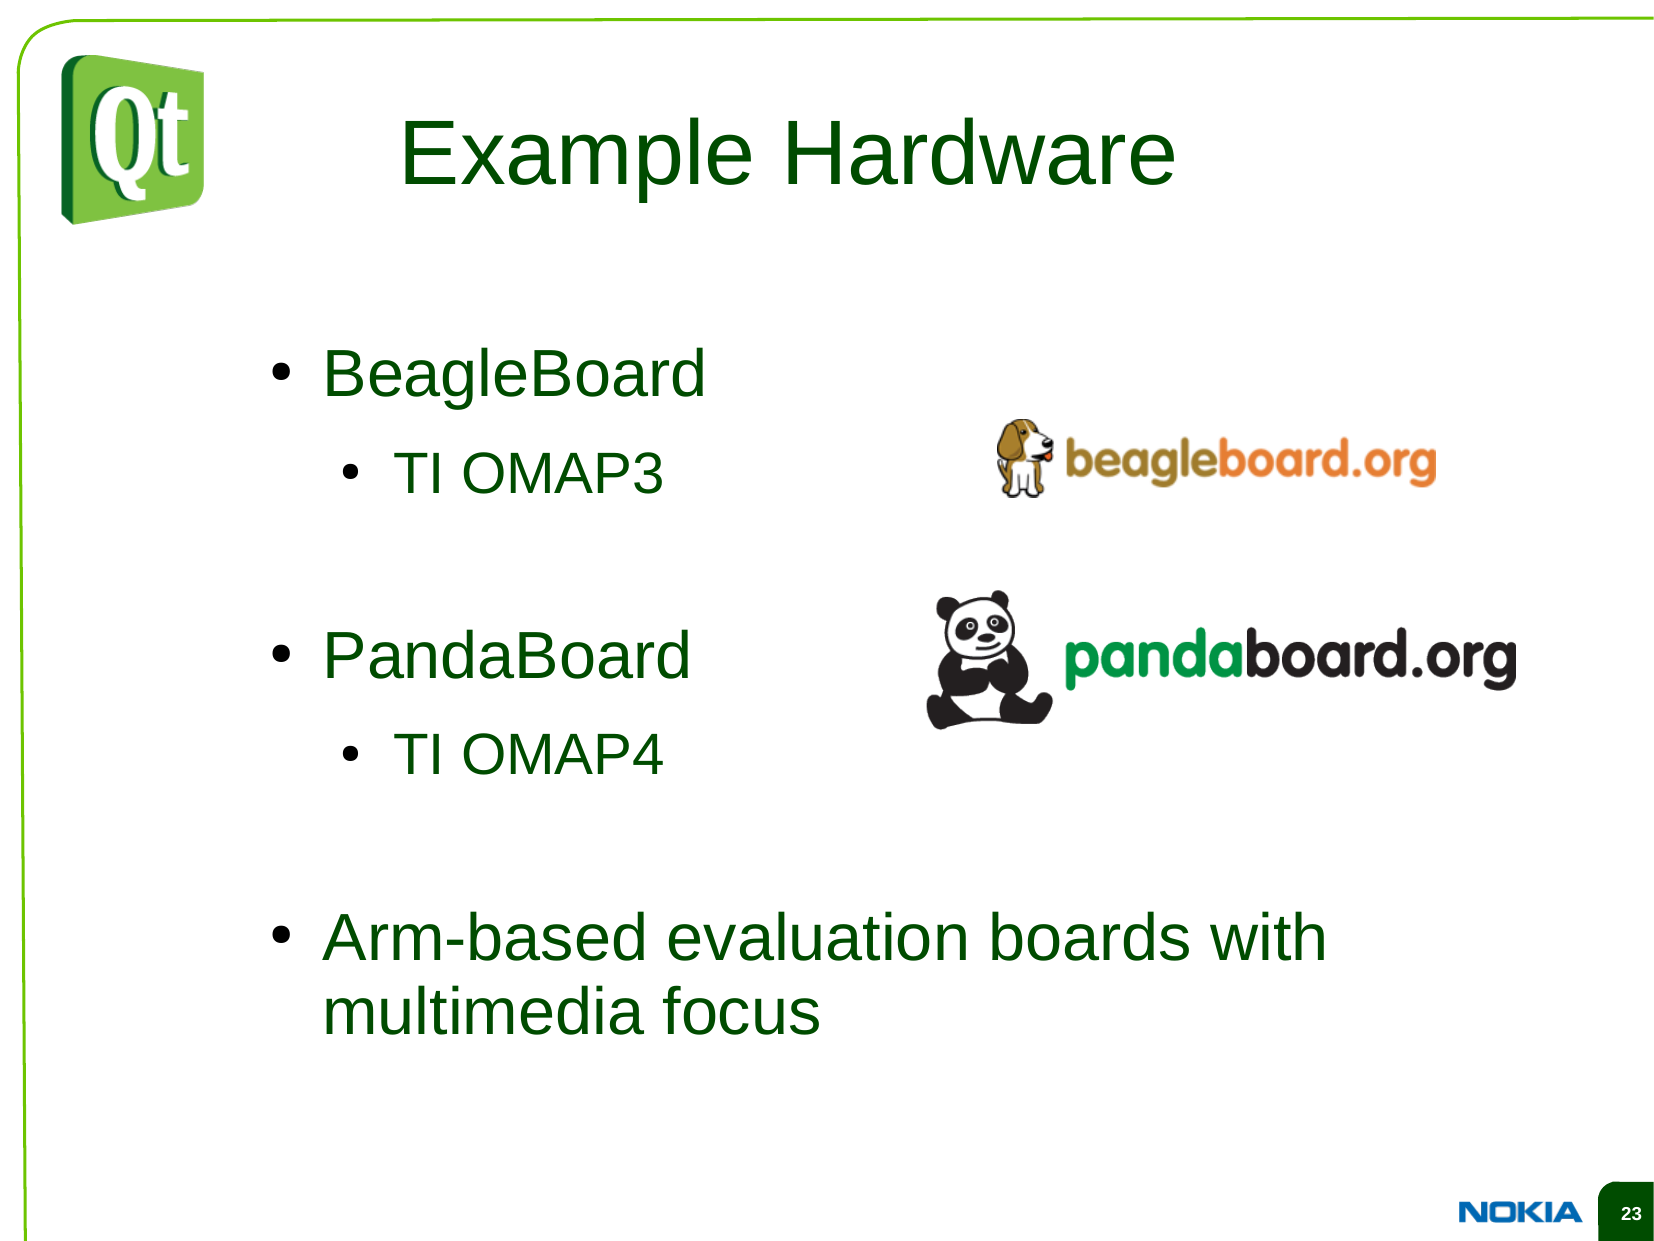

# Example Hardware
BeagleBoard
TI OMAP3
PandaBoard
TI OMAP4
Arm-based evaluation boards with multimedia focus